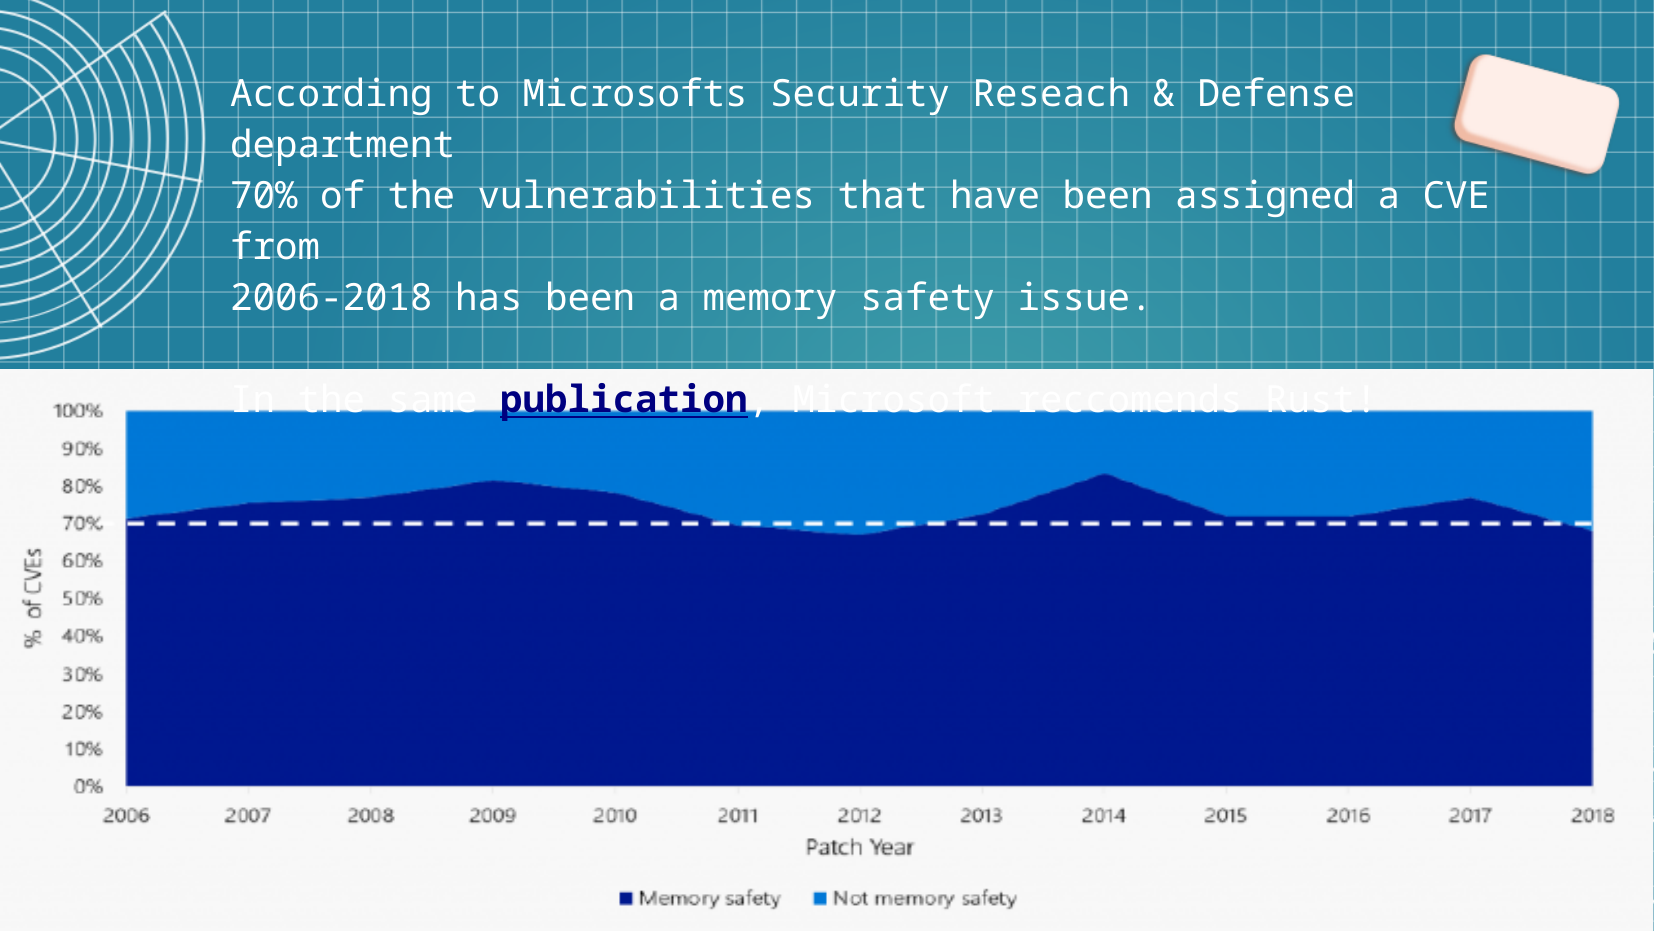

According to Microsofts Security Reseach & Defense department
70% of the vulnerabilities that have been assigned a CVE from
2006-2018 has been a memory safety issue.
In the same publication, Microsoft reccomends Rust!